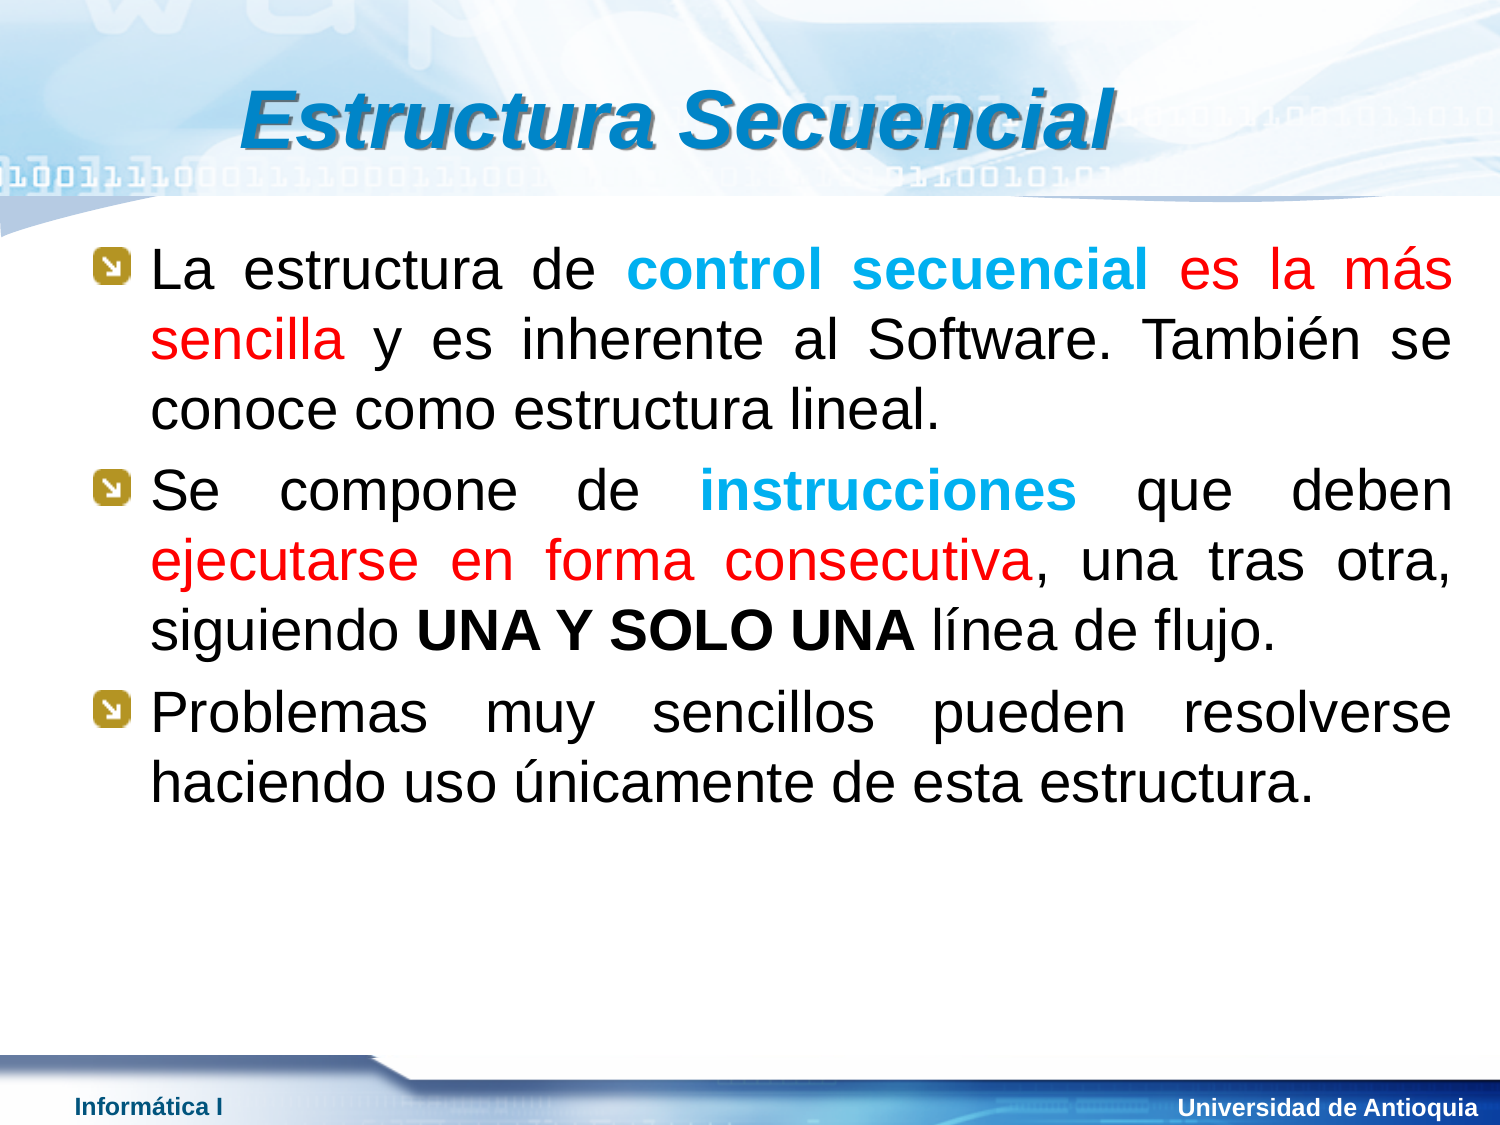

# Estructura Secuencial
La estructura de control secuencial es la más sencilla y es inherente al Software. También se conoce como estructura lineal.
Se compone de instrucciones que deben ejecutarse en forma consecutiva, una tras otra, siguiendo UNA Y SOLO UNA línea de flujo.
Problemas muy sencillos pueden resolverse haciendo uso únicamente de esta estructura.